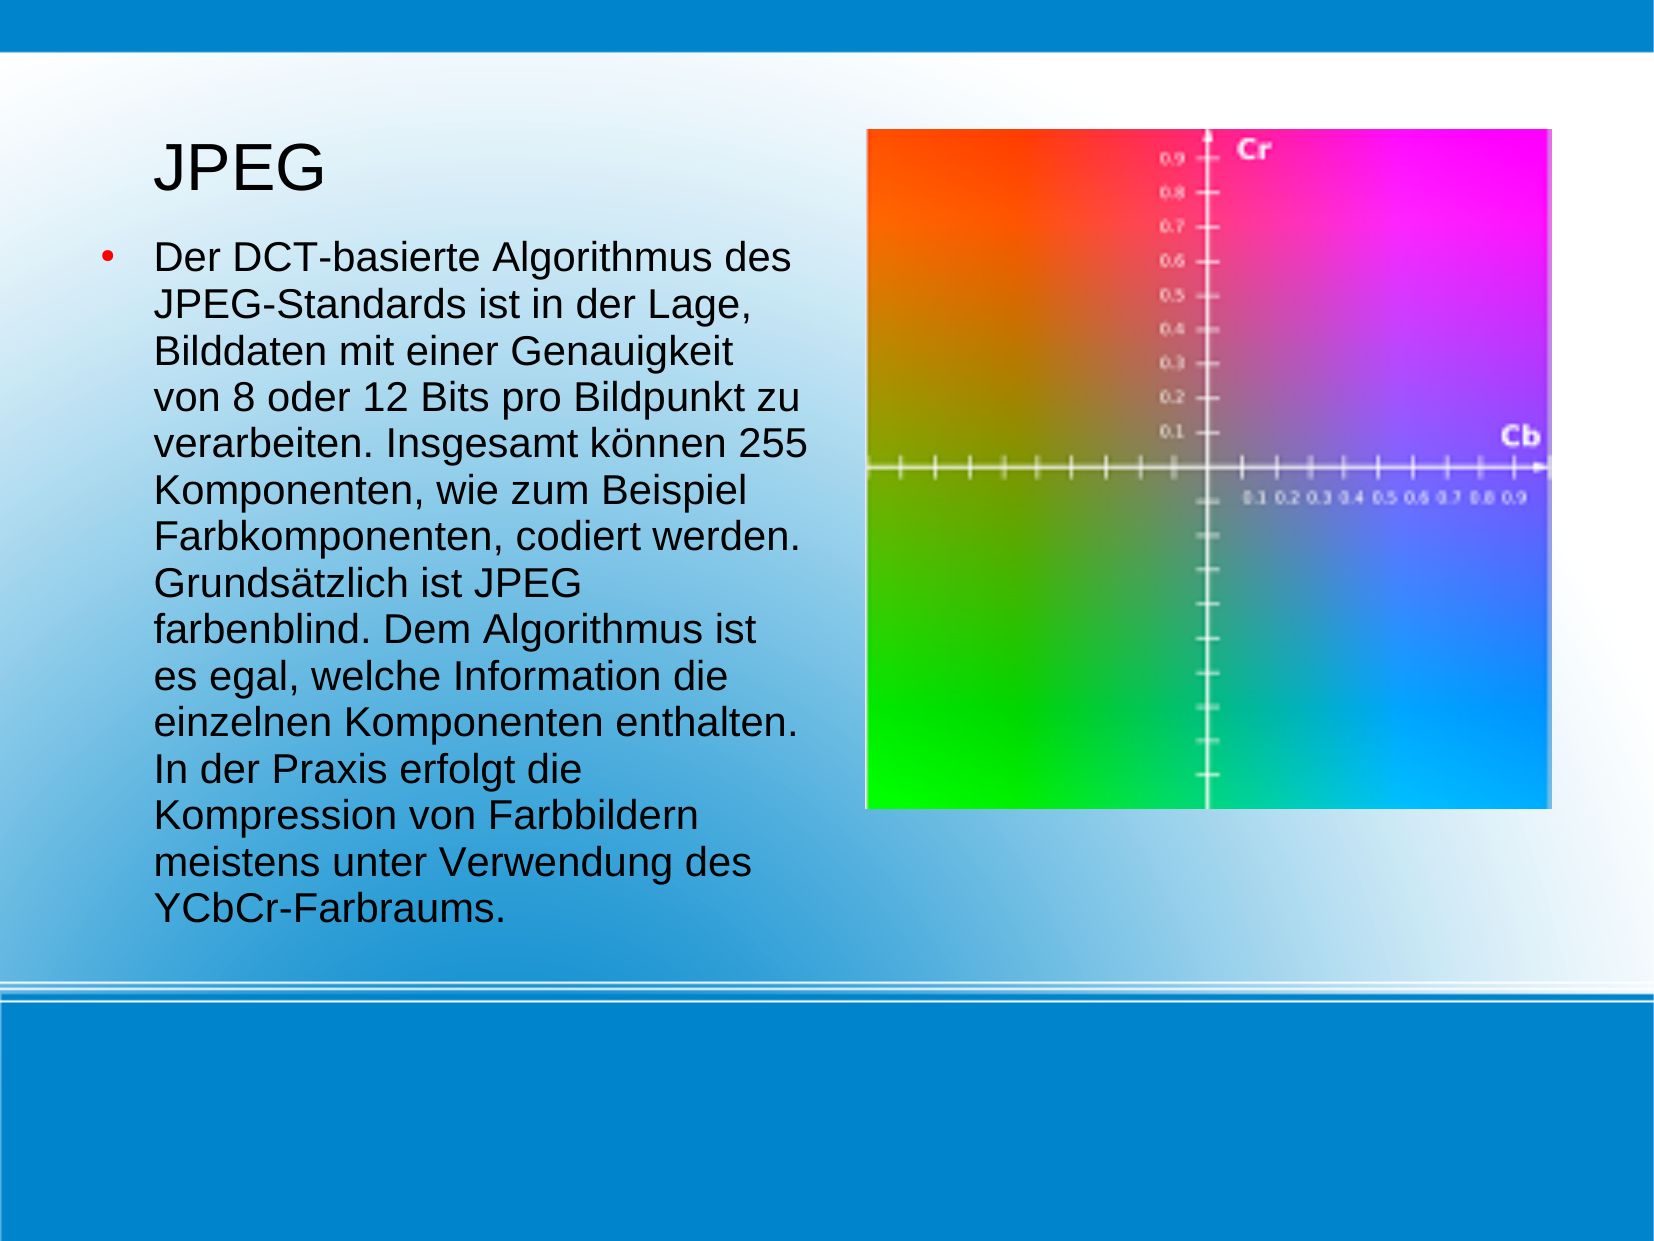

JPEG
Der DCT-basierte Algorithmus des JPEG-Standards ist in der Lage, Bilddaten mit einer Genauigkeit von 8 oder 12 Bits pro Bildpunkt zu verarbeiten. Insgesamt können 255 Komponenten, wie zum Beispiel Farbkomponenten, codiert werden. Grundsätzlich ist JPEG farbenblind. Dem Algorithmus ist es egal, welche Information die einzelnen Komponenten enthalten. In der Praxis erfolgt die Kompression von Farbbildern meistens unter Verwendung des YCbCr-Farbraums.
#